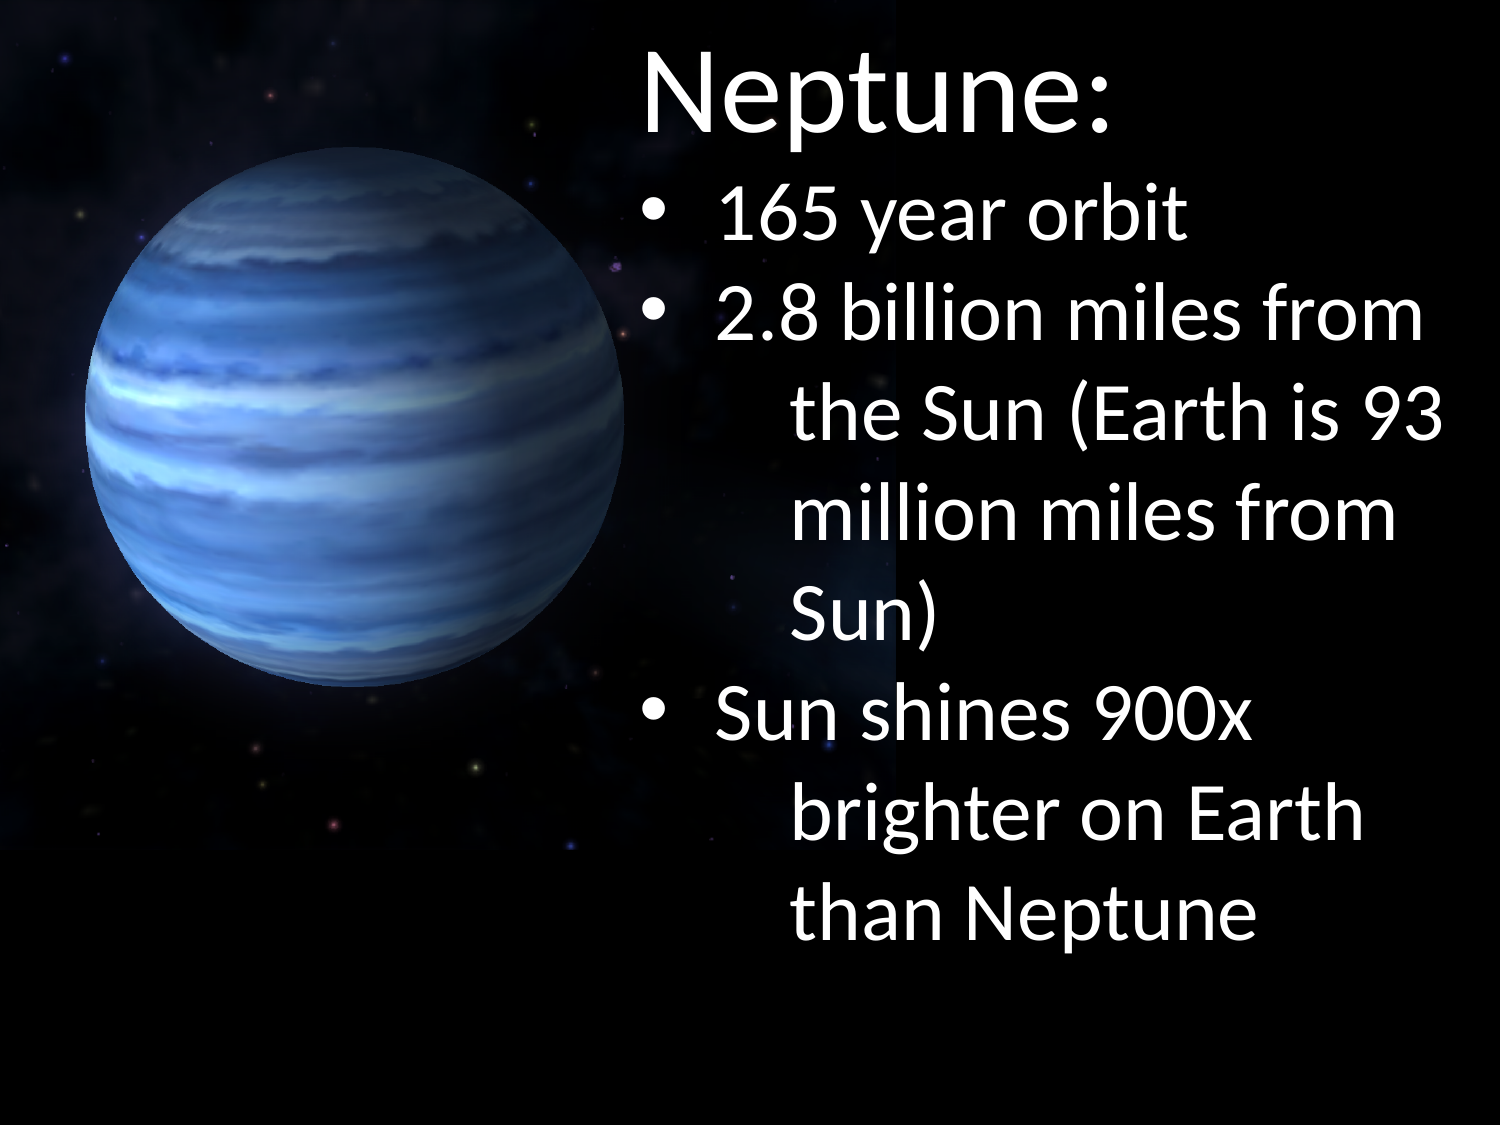

Neptune:
165 year orbit
2.8 billion miles from the Sun (Earth is 93 million miles from Sun)
Sun shines 900x brighter on Earth than Neptune